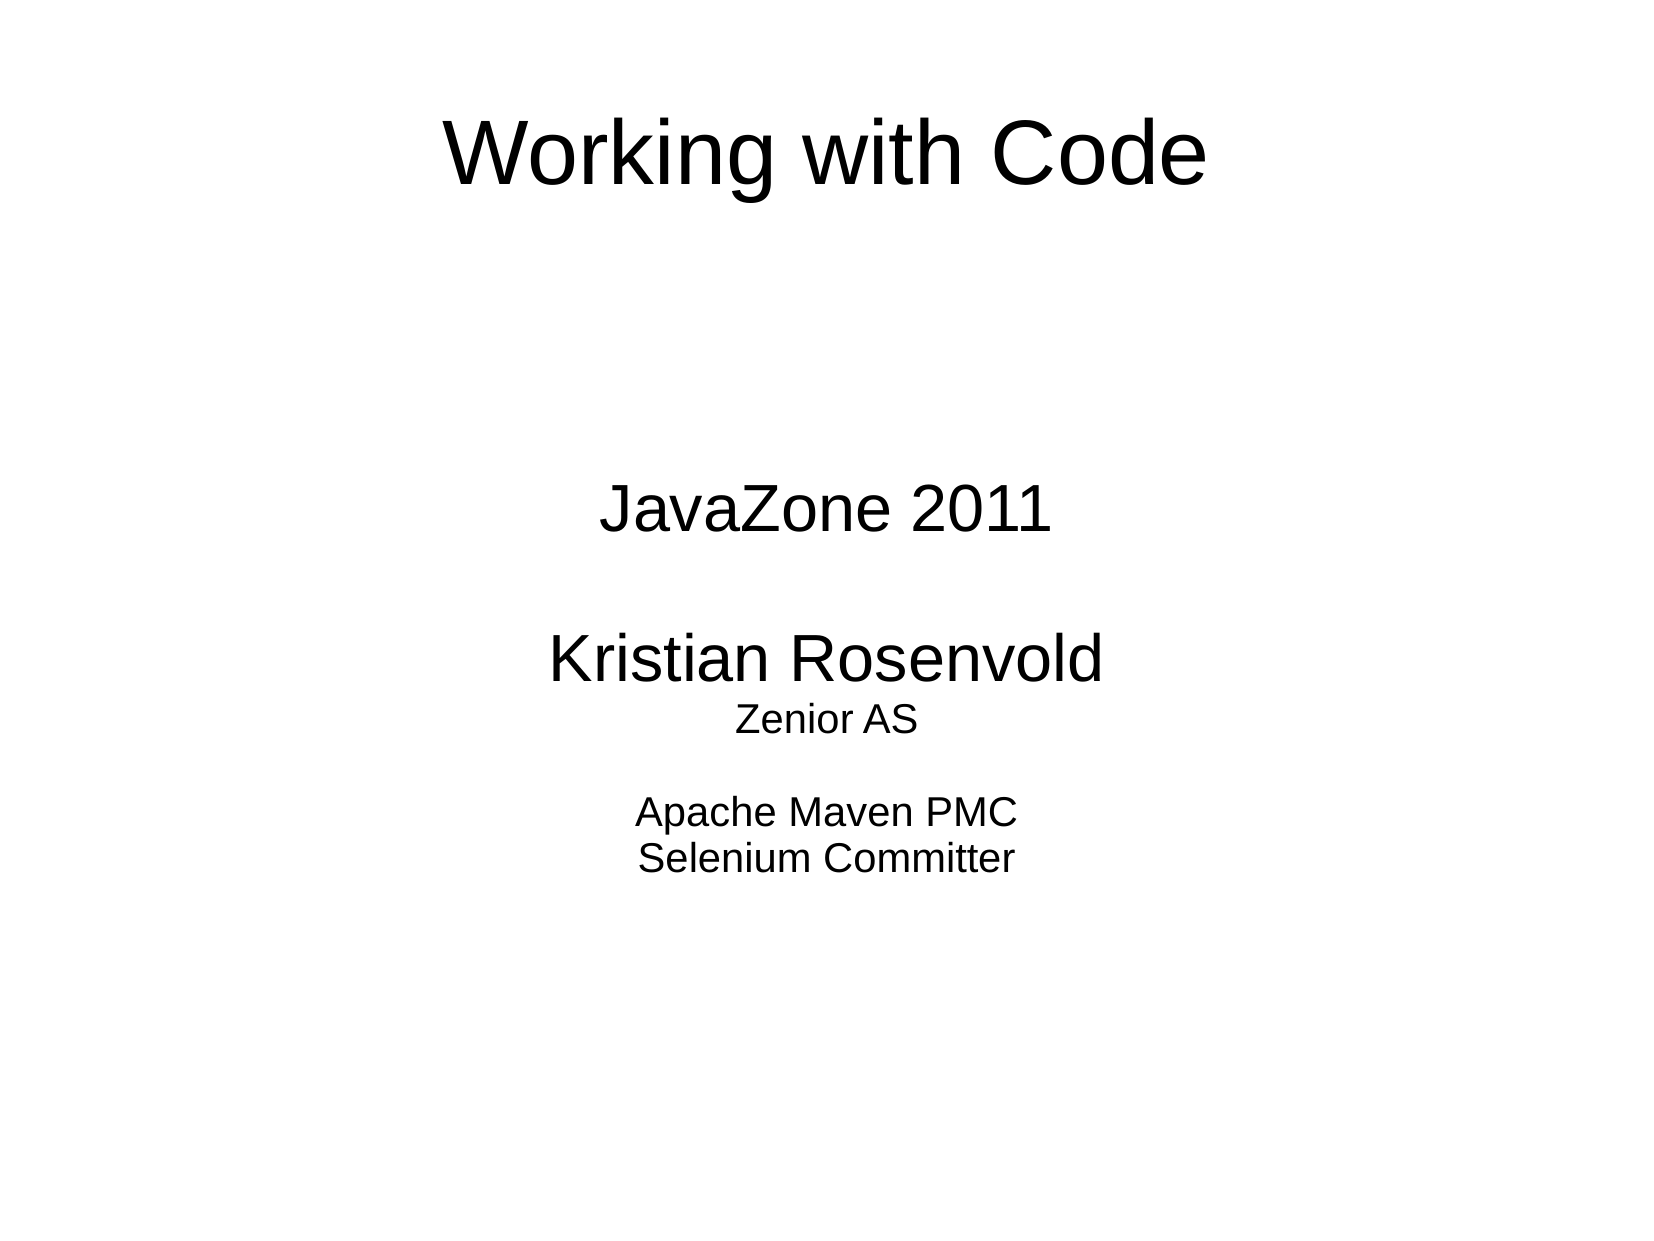

# Working with Code
JavaZone 2011
Kristian Rosenvold
Zenior AS
Apache Maven PMC
Selenium Committer